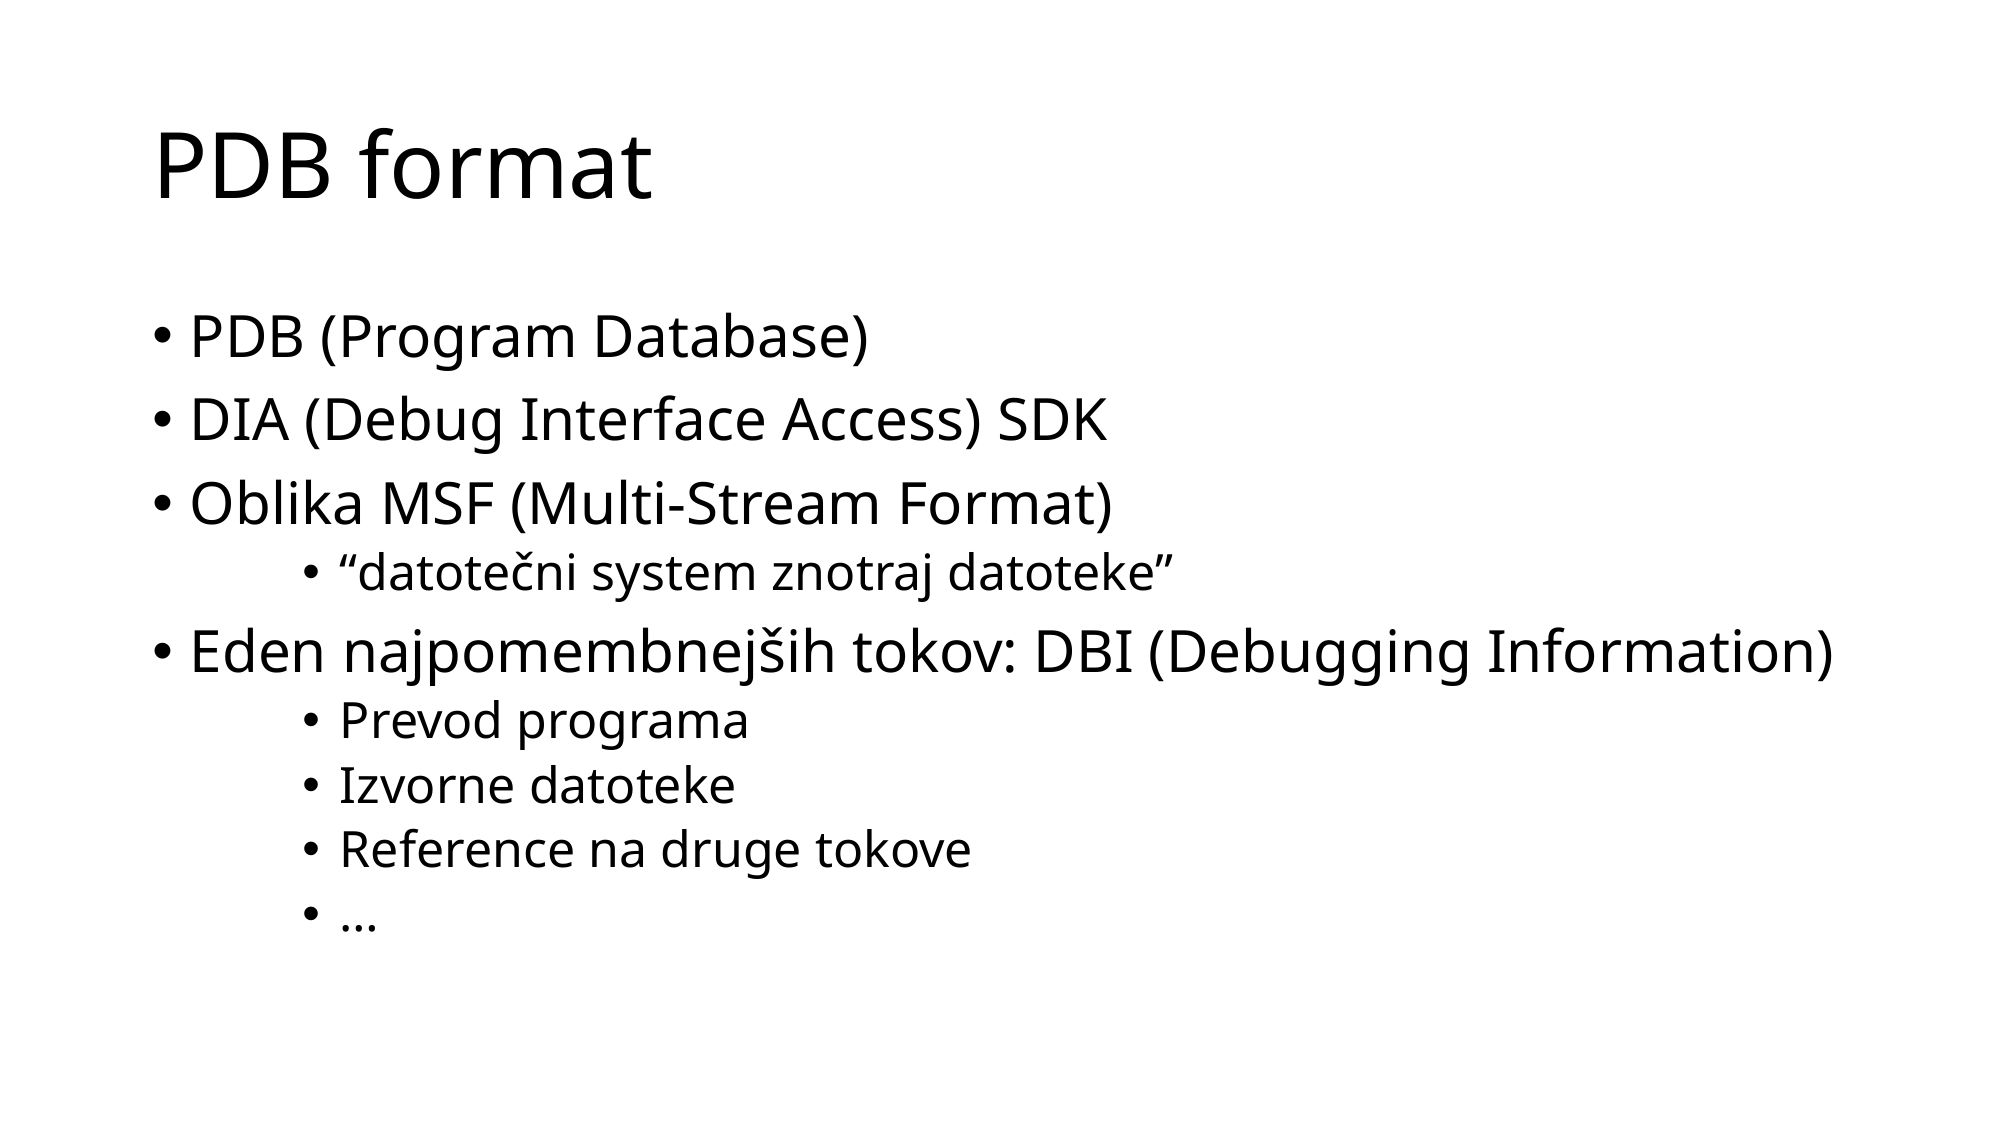

# PDB format
PDB (Program Database)
DIA (Debug Interface Access) SDK
Oblika MSF (Multi-Stream Format)
“datotečni system znotraj datoteke”
Eden najpomembnejših tokov: DBI (Debugging Information)
Prevod programa
Izvorne datoteke
Reference na druge tokove
…